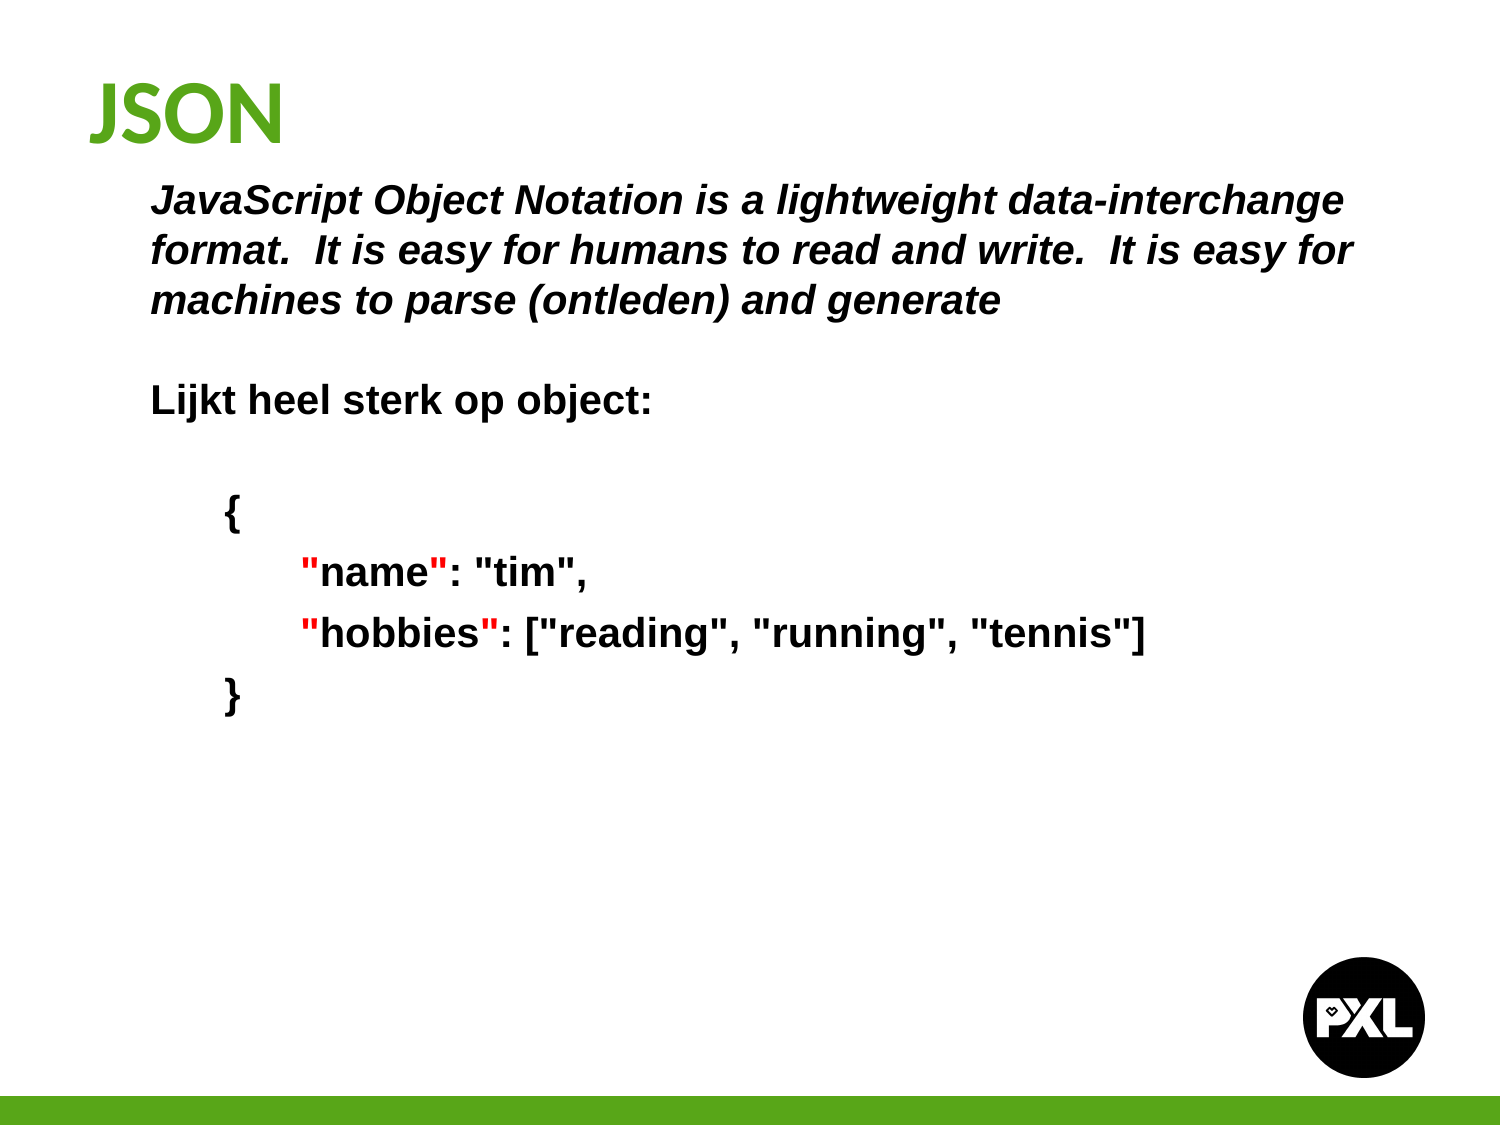

JSON
JavaScript Object Notation is a lightweight data-interchange format. It is easy for humans to read and write. It is easy for machines to parse (ontleden) and generate
Lijkt heel sterk op object:
 	{
 "name": "tim",
 "hobbies": ["reading", "running", "tennis"]
 	}